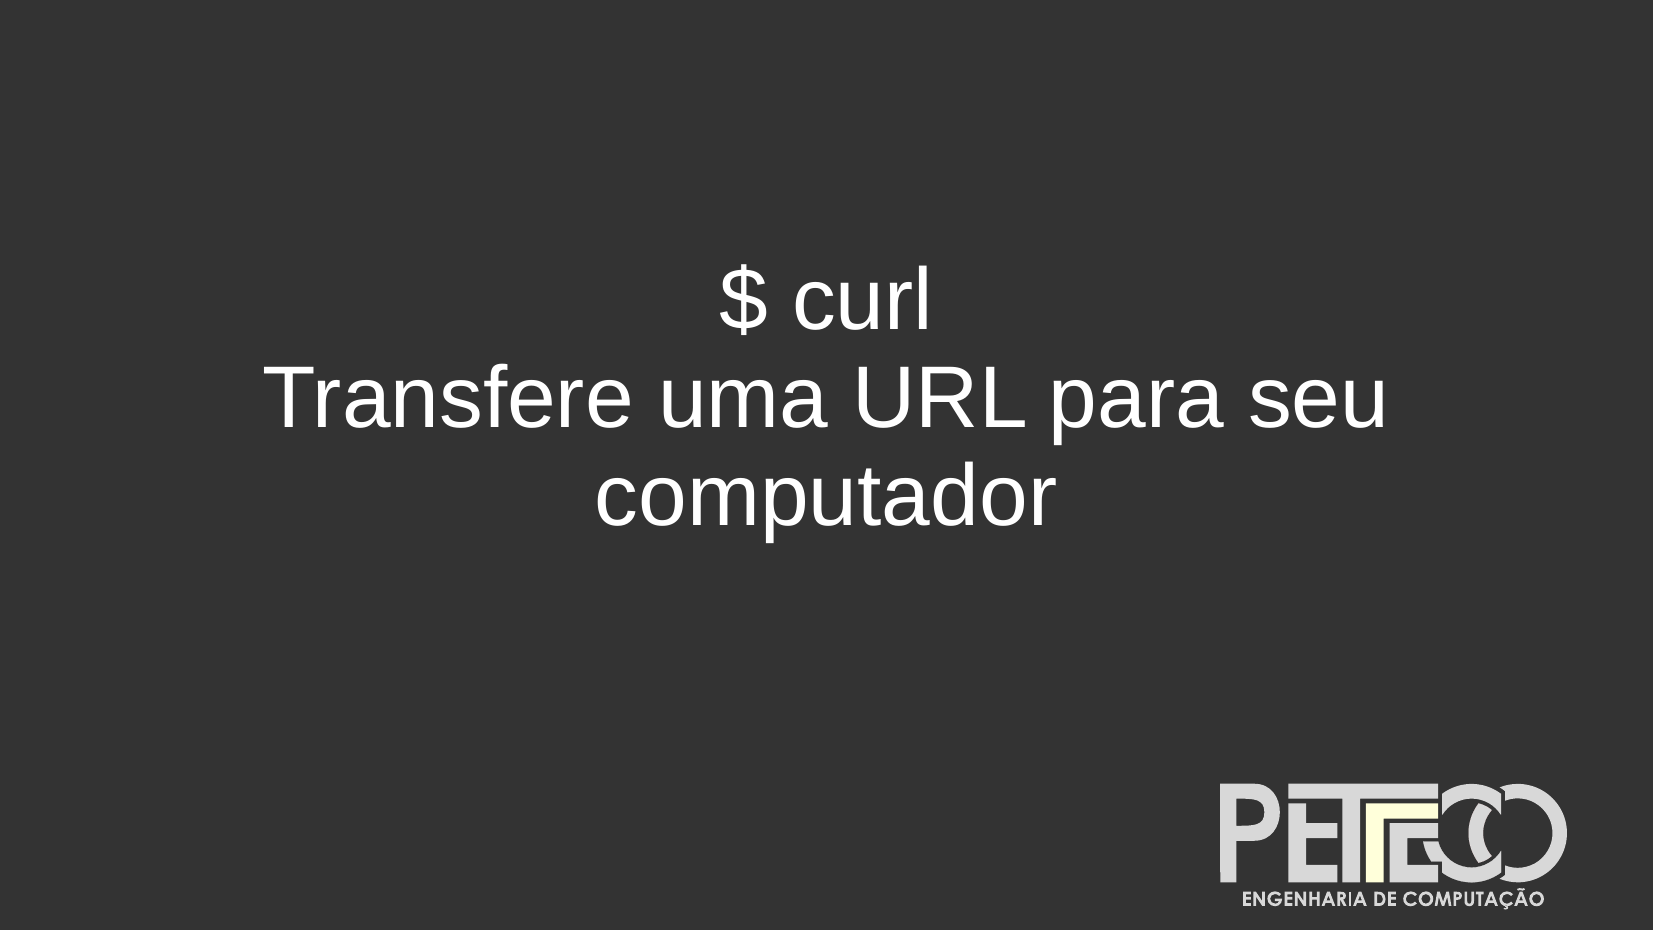

# $ curl
Transfere uma URL para seu computador